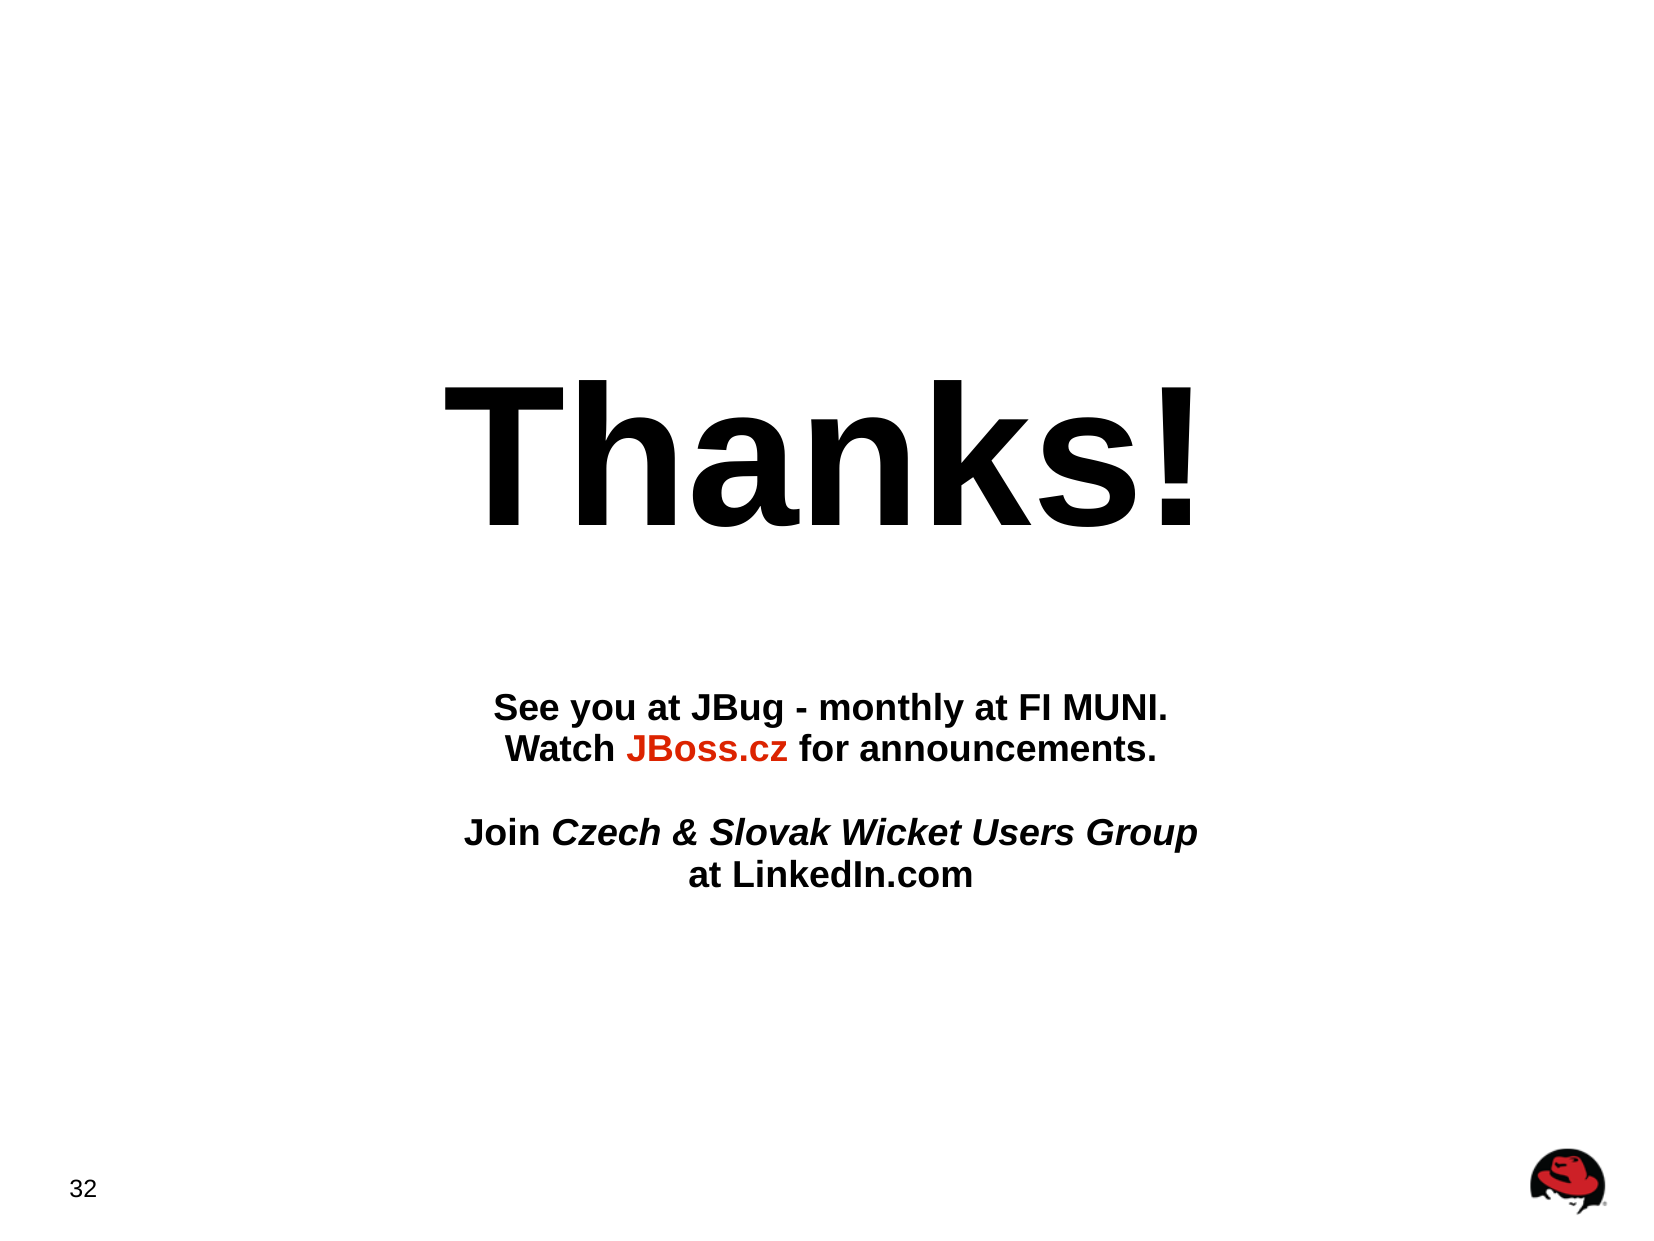

Thanks!
See you at JBug - monthly at FI MUNI.
Watch JBoss.cz for announcements.
Join Czech & Slovak Wicket Users Group
at LinkedIn.com